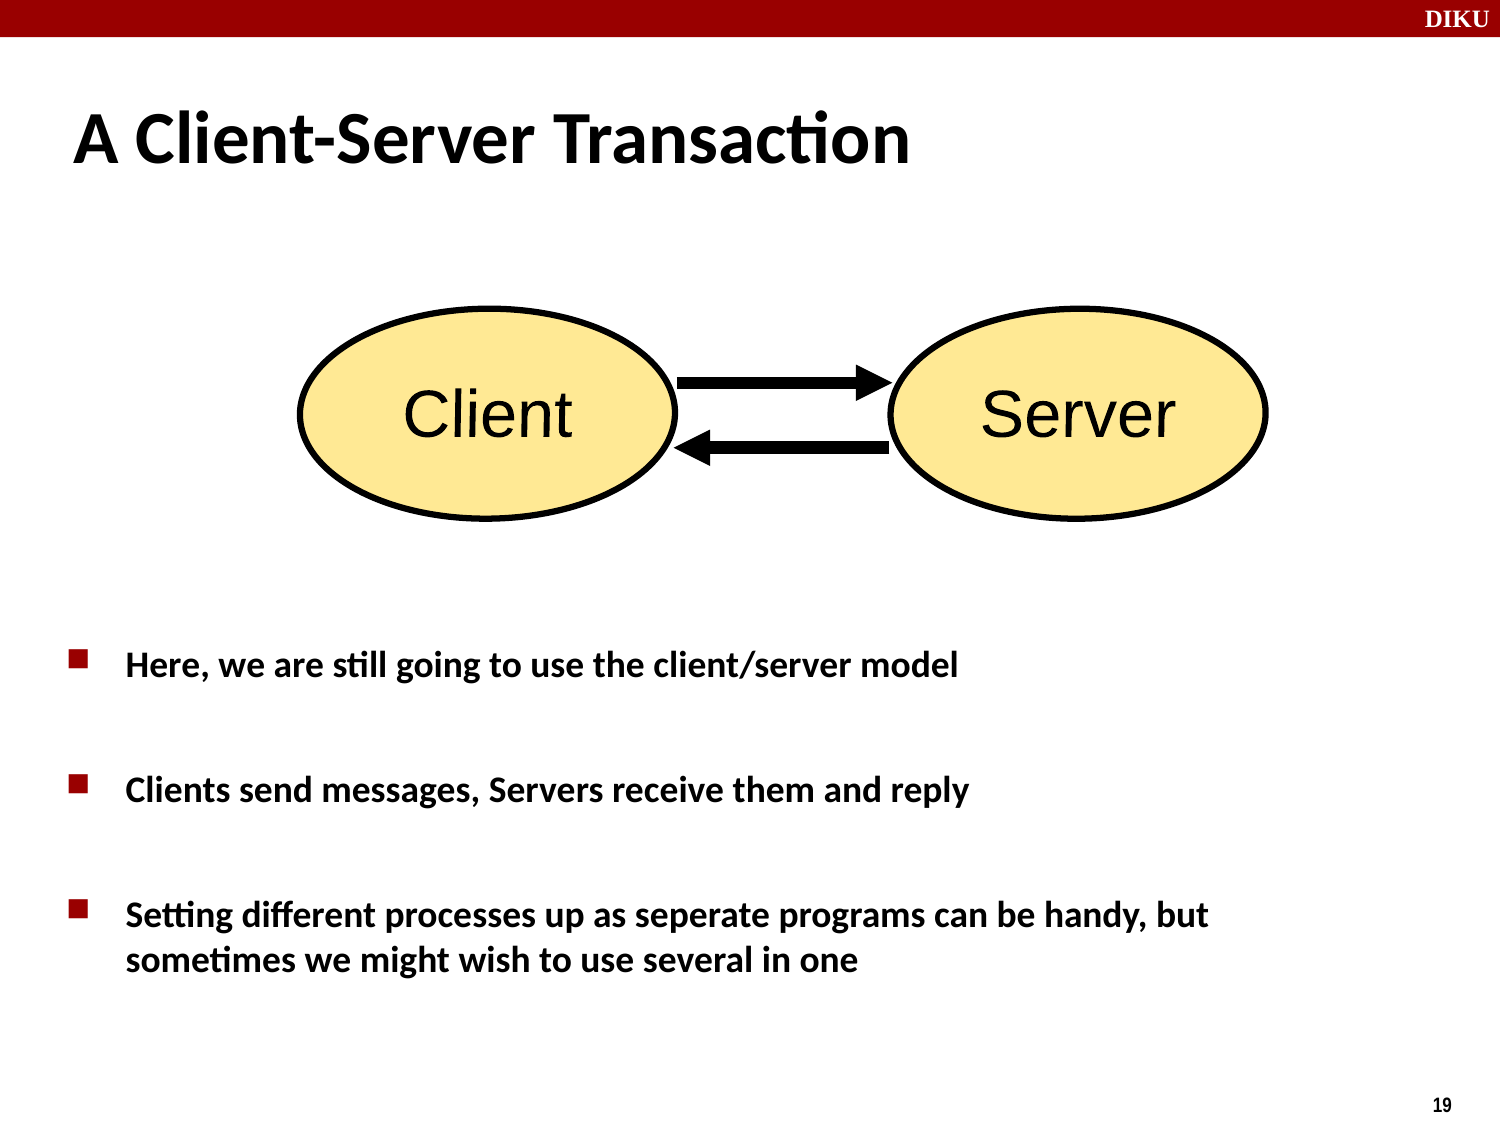

A Client-Server Transaction
Client
Server
Here, we are still going to use the client/server model
Clients send messages, Servers receive them and reply
Setting different processes up as seperate programs can be handy, but sometimes we might wish to use several in one